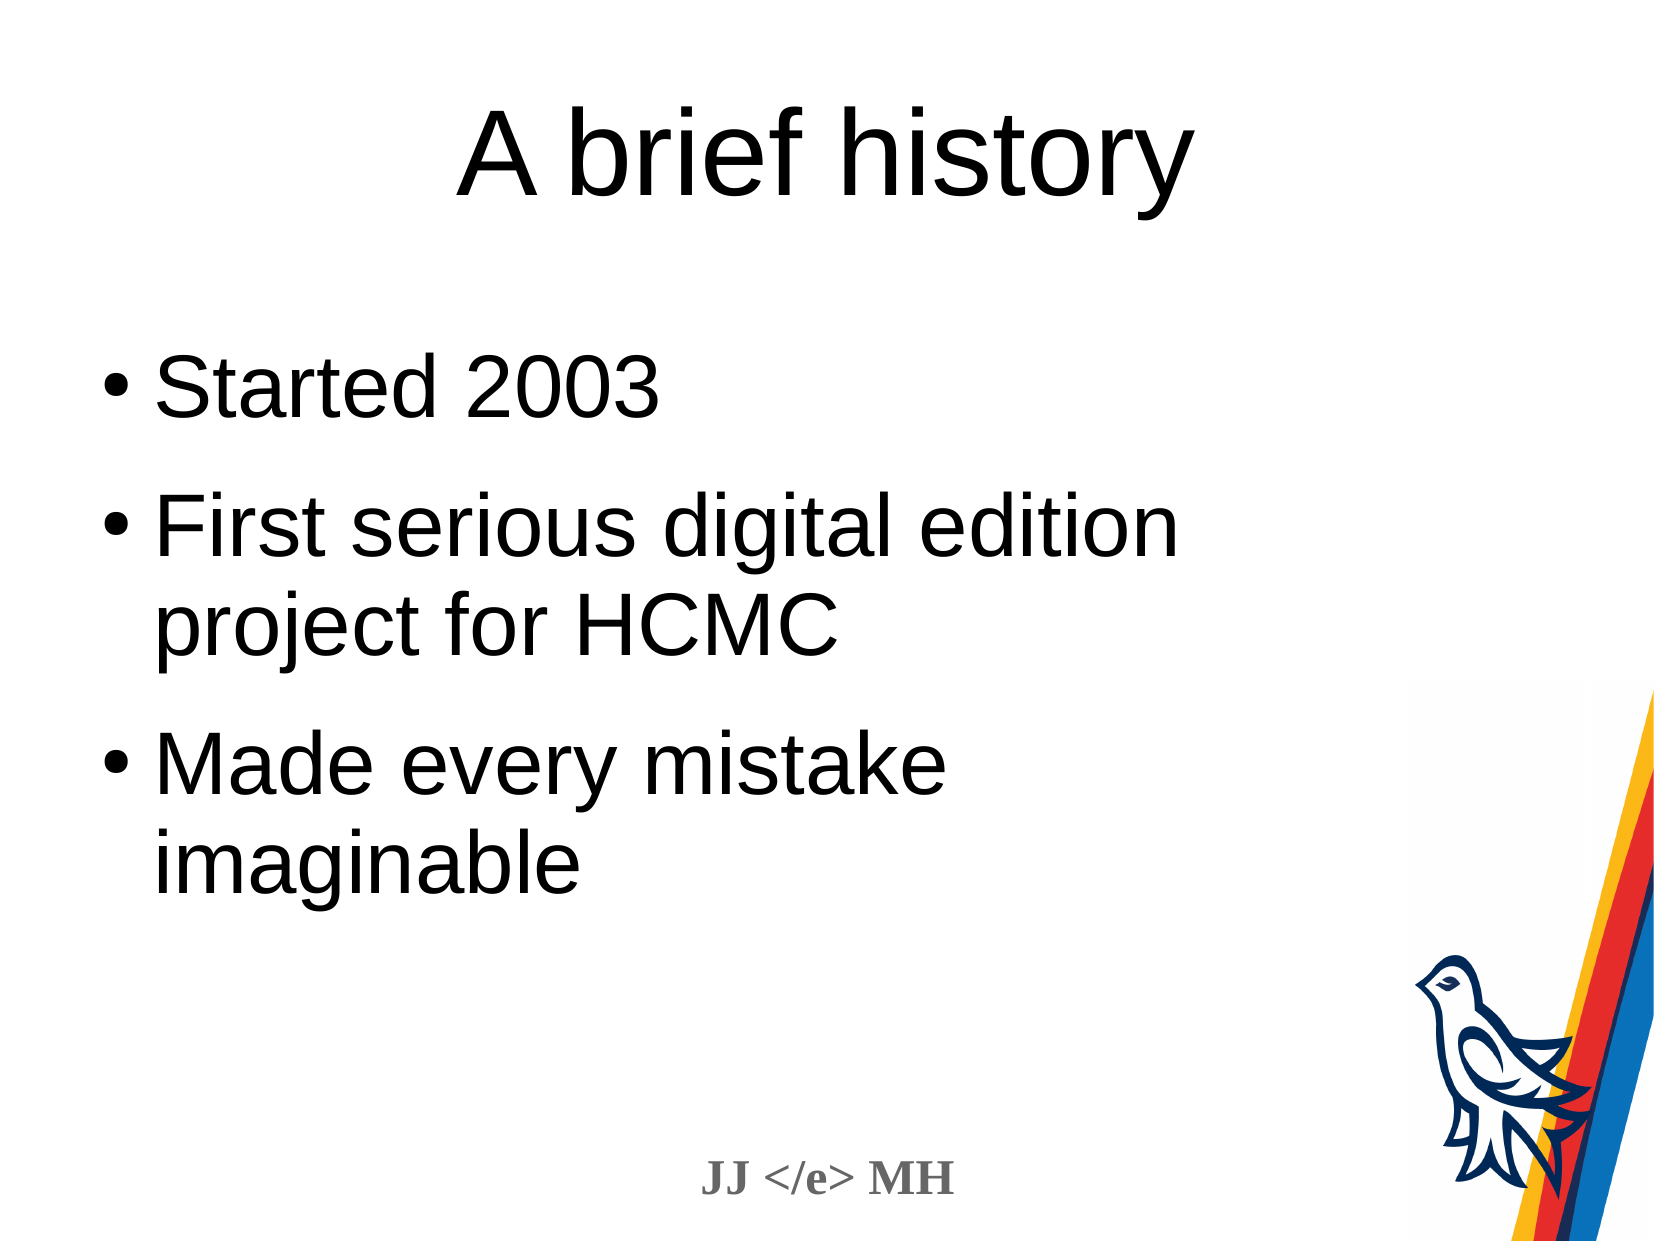

# A brief history
Started 2003
First serious digital edition project for HCMC
Made every mistake imaginable